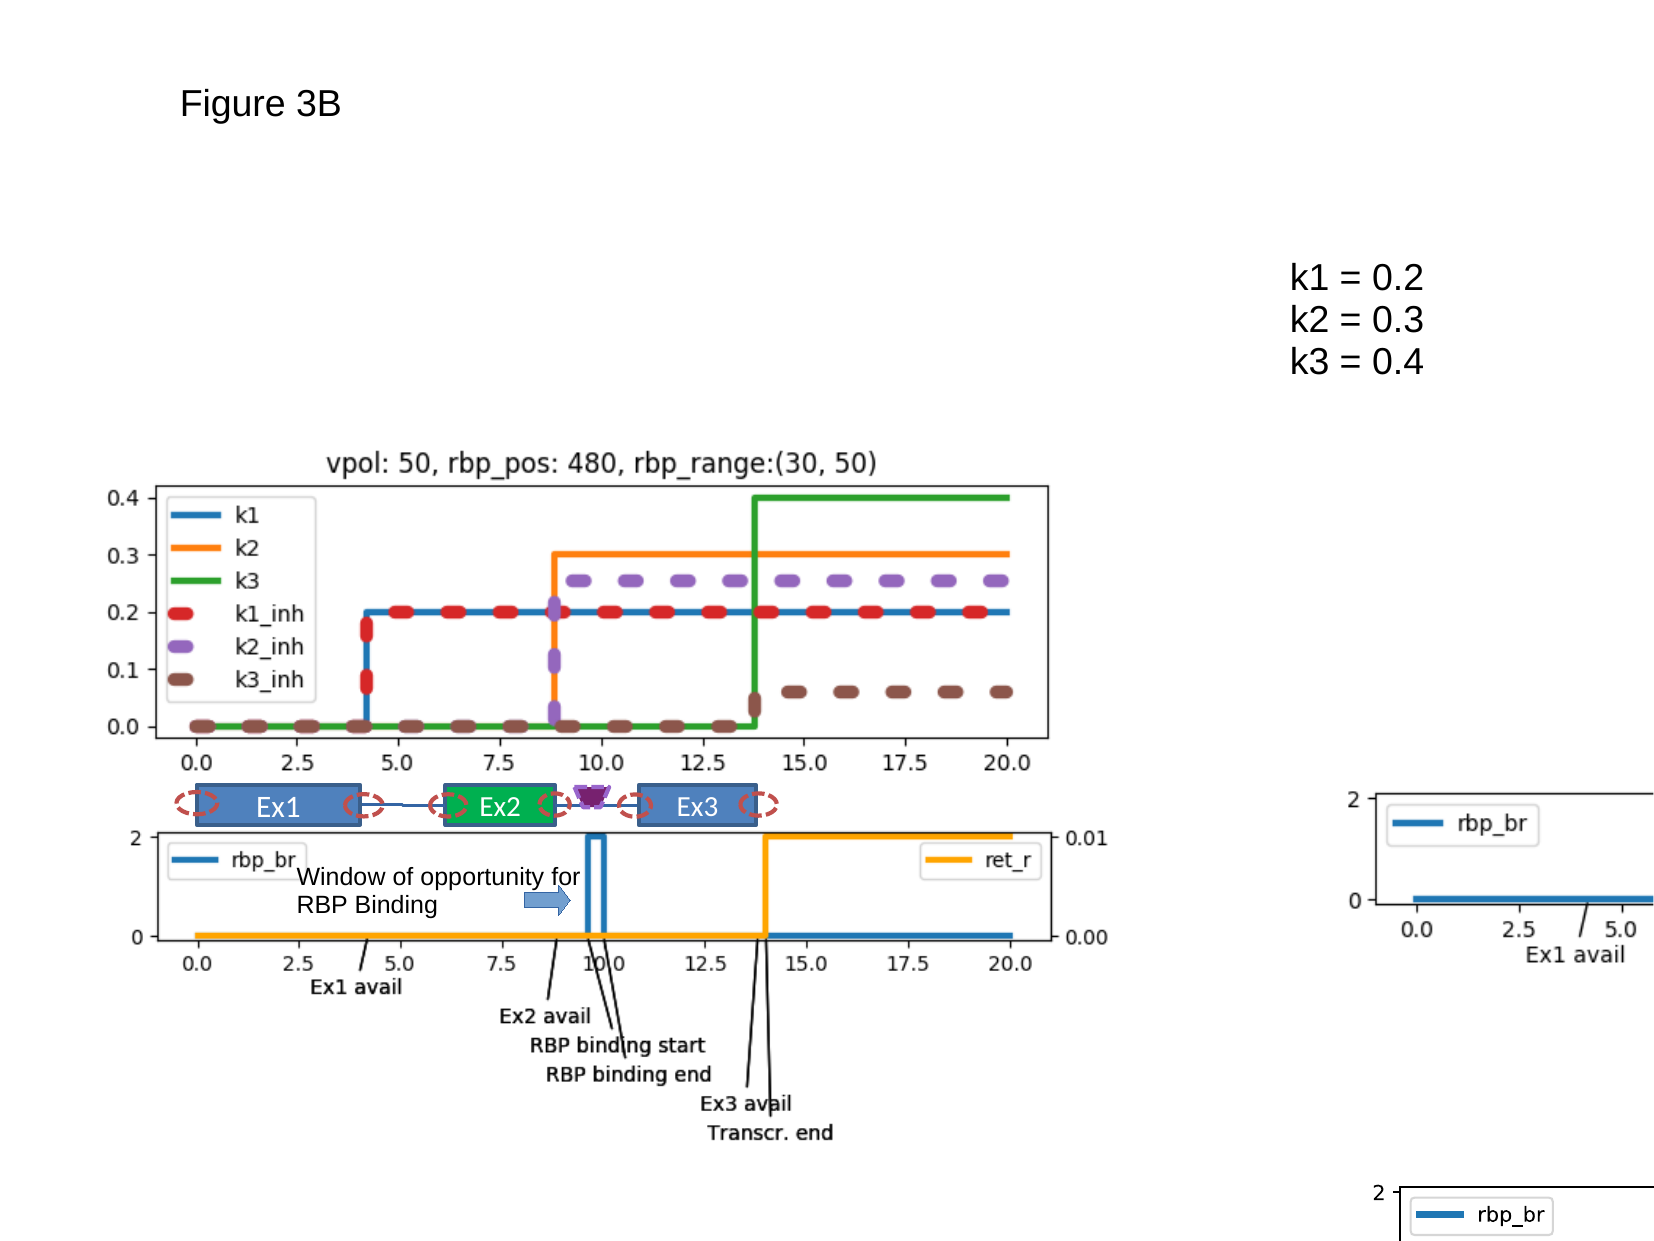

Figure 3B
k1 = 0.2
k2 = 0.3
k3 = 0.4
Ex1
Ex2
Ex3
Window of opportunity for RBP Binding